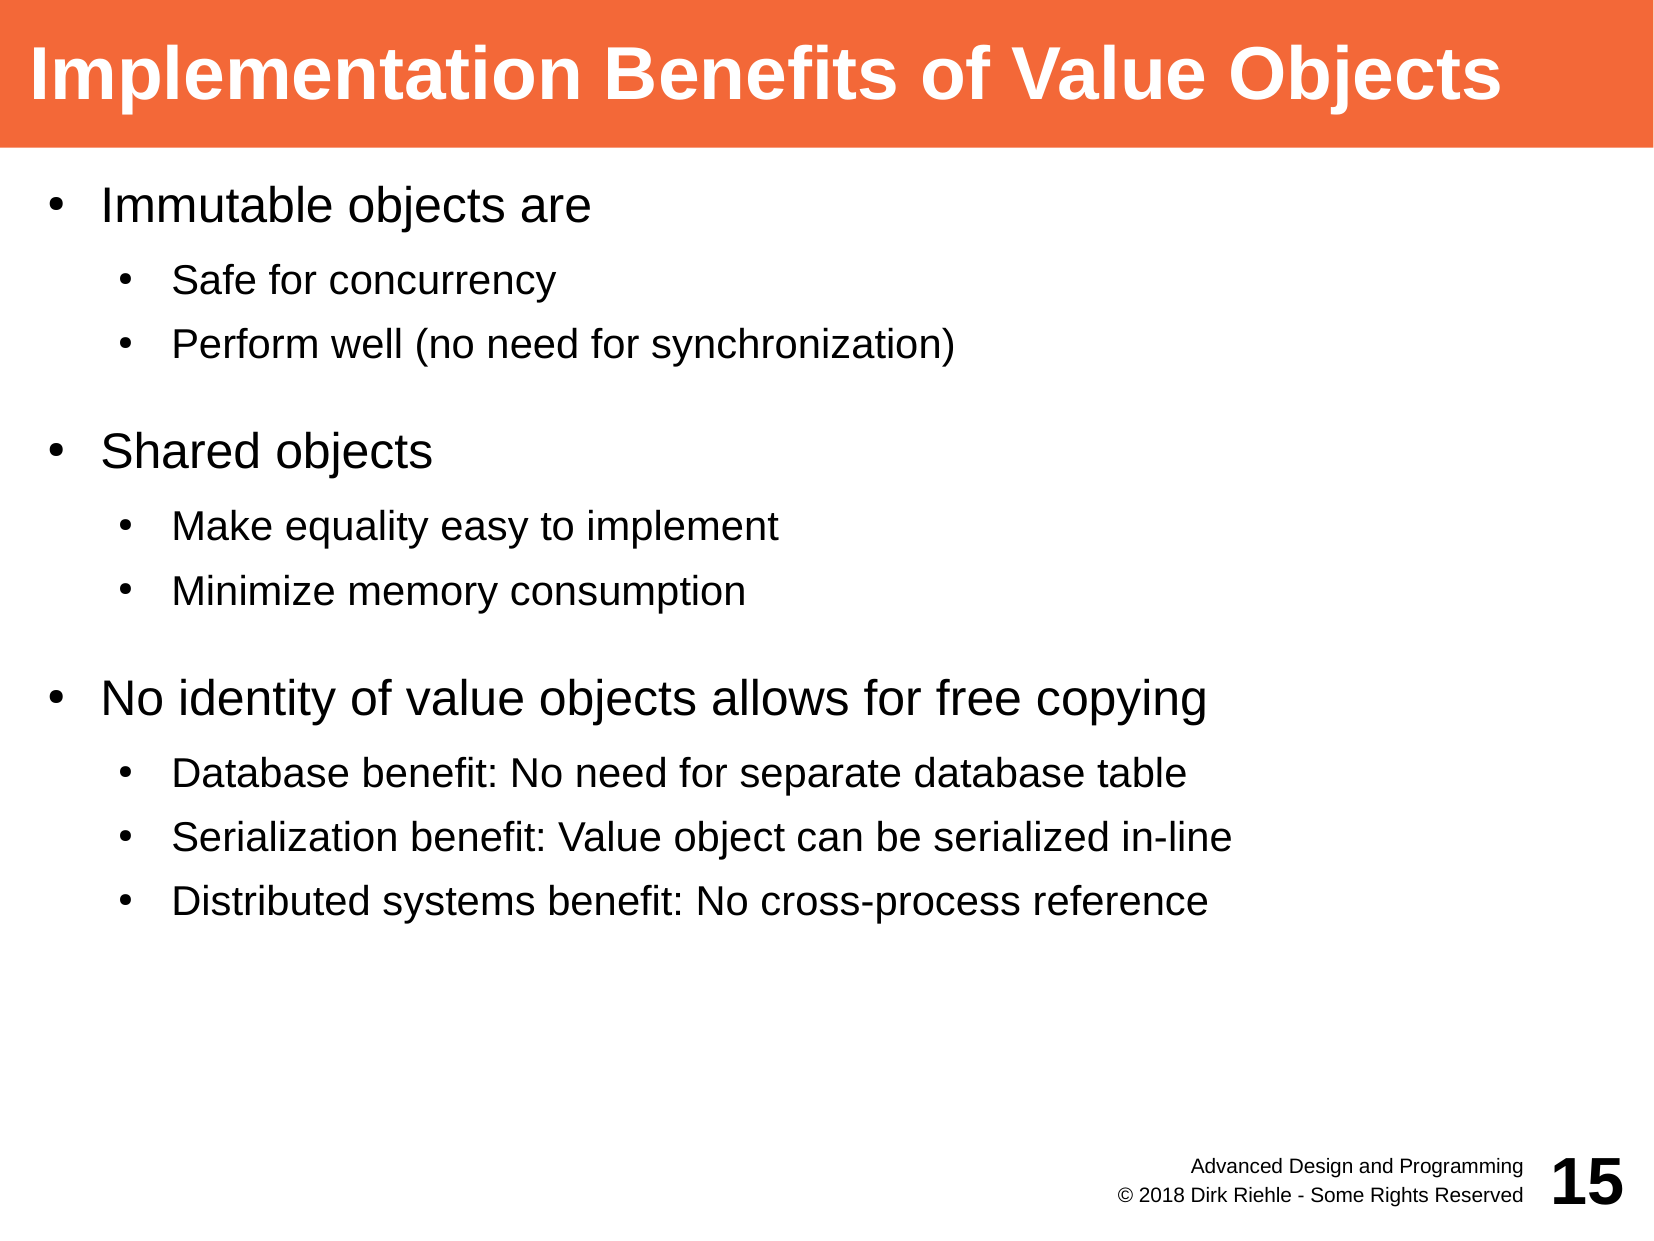

# Implementation Benefits of Value Objects
Immutable objects are
Safe for concurrency
Perform well (no need for synchronization)
Shared objects
Make equality easy to implement
Minimize memory consumption
No identity of value objects allows for free copying
Database benefit: No need for separate database table
Serialization benefit: Value object can be serialized in-line
Distributed systems benefit: No cross-process reference
Advanced Design and Programming
15
© 2018 Dirk Riehle - Some Rights Reserved